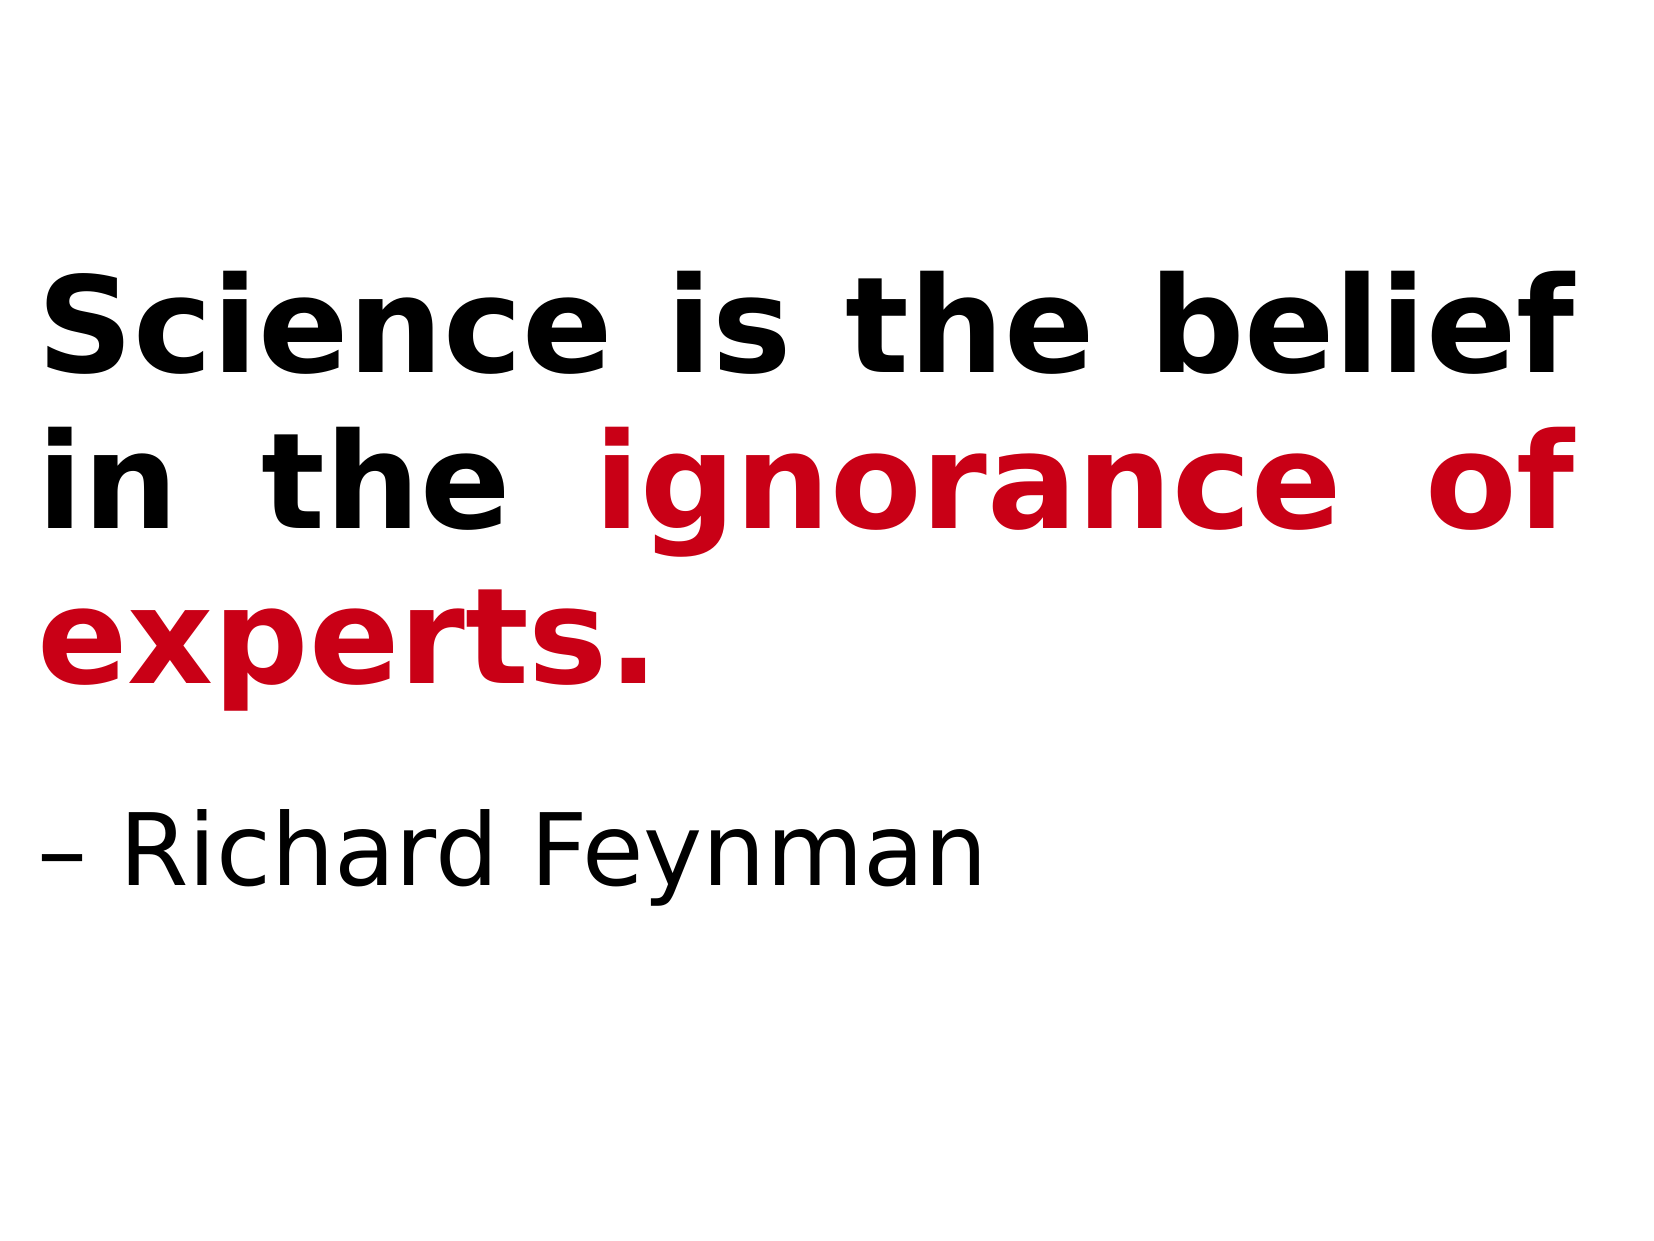

# Science is the belief in the ignorance of experts.
– Richard Feynman